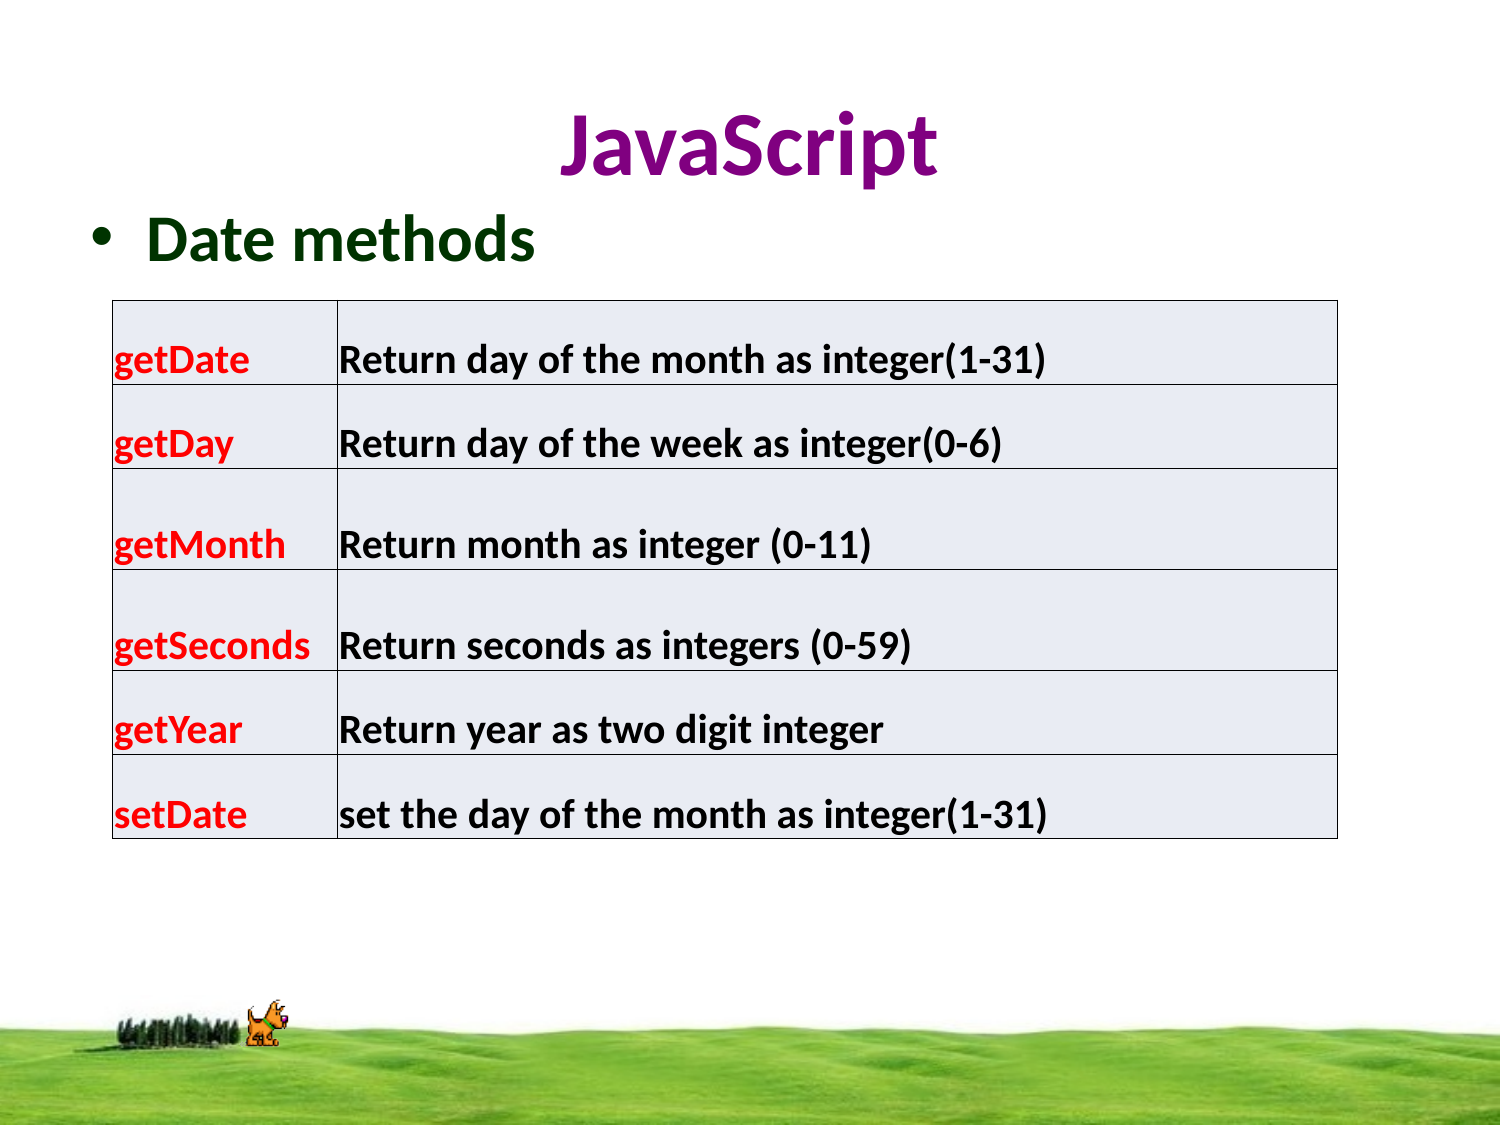

# JavaScript
Date methods
| getDate | Return day of the month as integer(1-31) |
| --- | --- |
| getDay | Return day of the week as integer(0-6) |
| getMonth | Return month as integer (0-11) |
| getSeconds | Return seconds as integers (0-59) |
| getYear | Return year as two digit integer |
| setDate | set the day of the month as integer(1-31) |